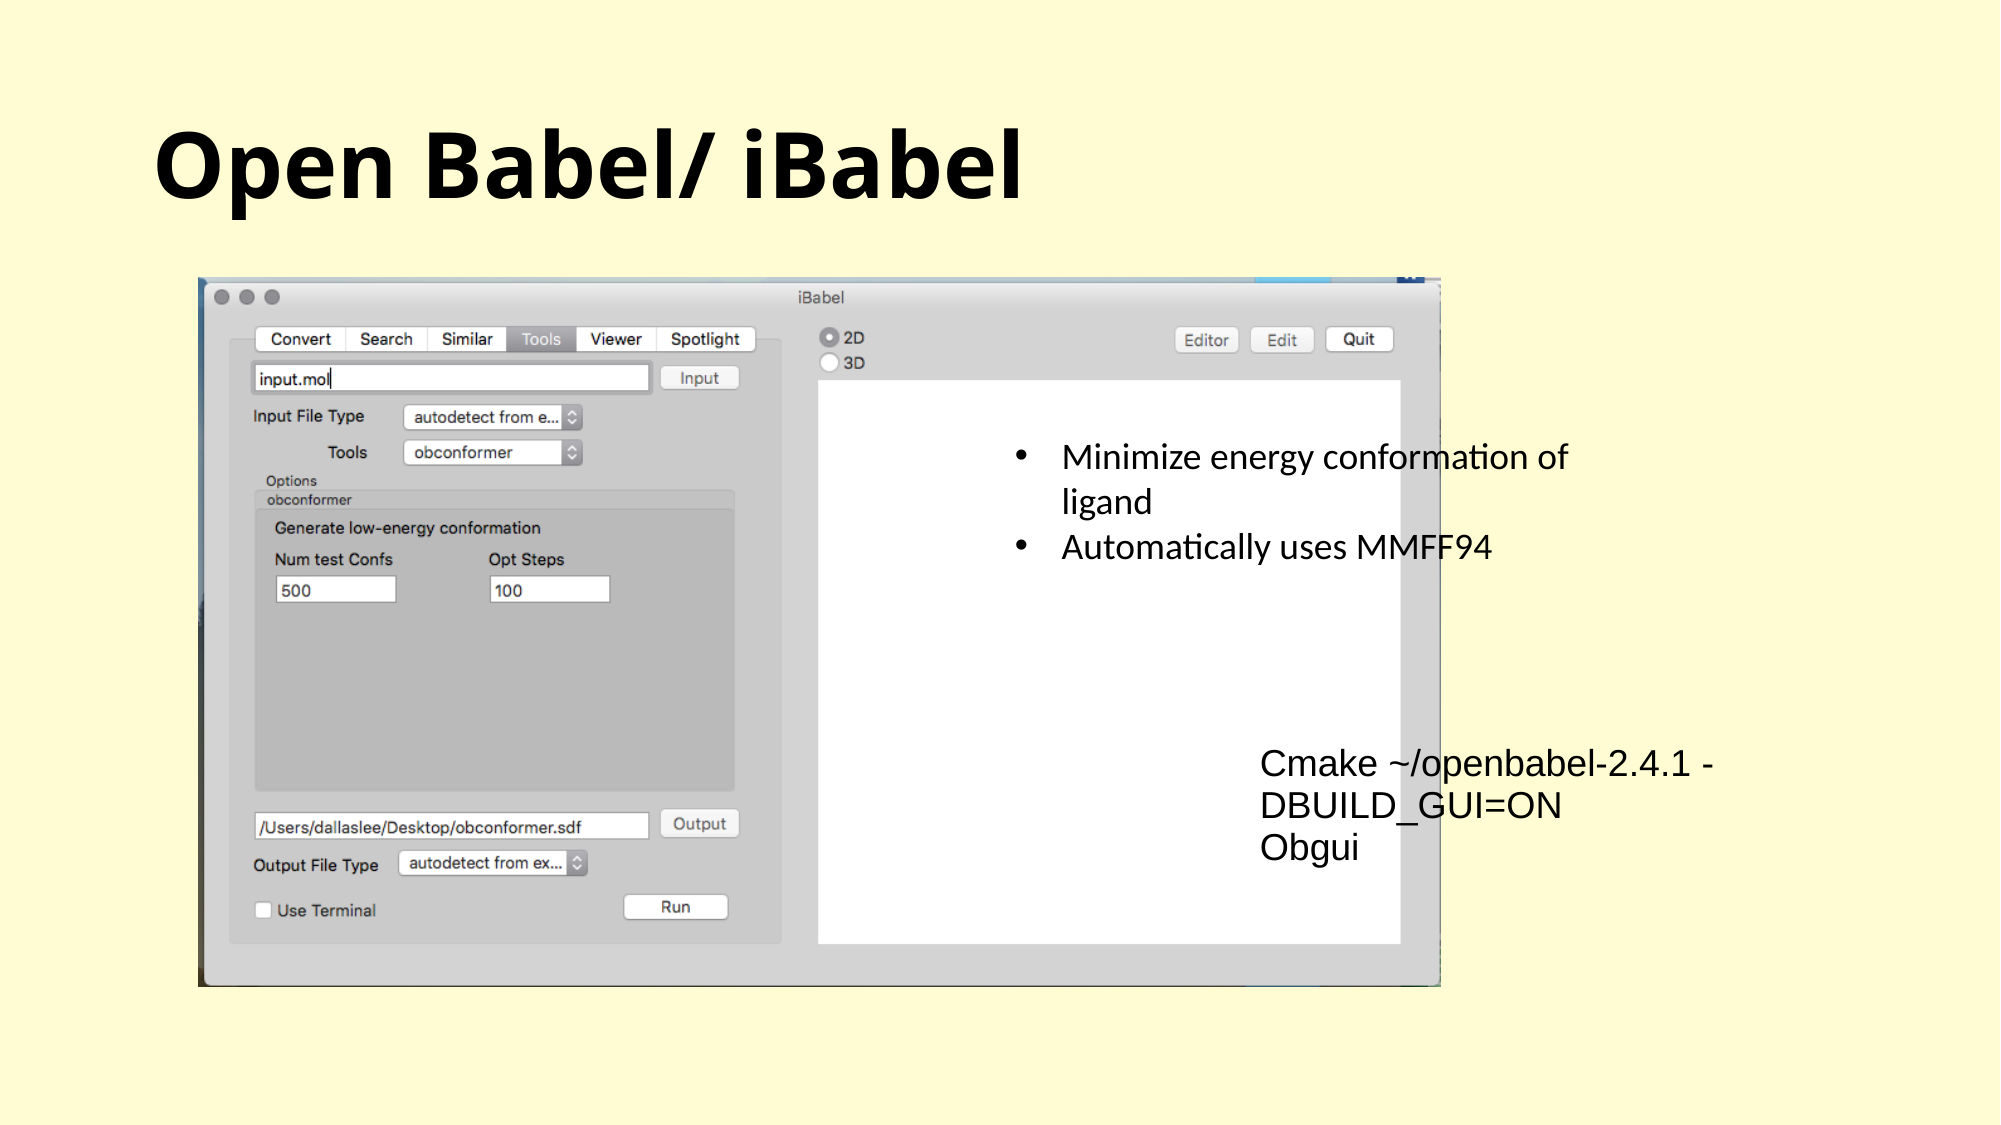

# Open Babel/ iBabel
Minimize energy conformation of ligand
Automatically uses MMFF94
Cmake ~/openbabel-2.4.1 -DBUILD_GUI=ON
Obgui